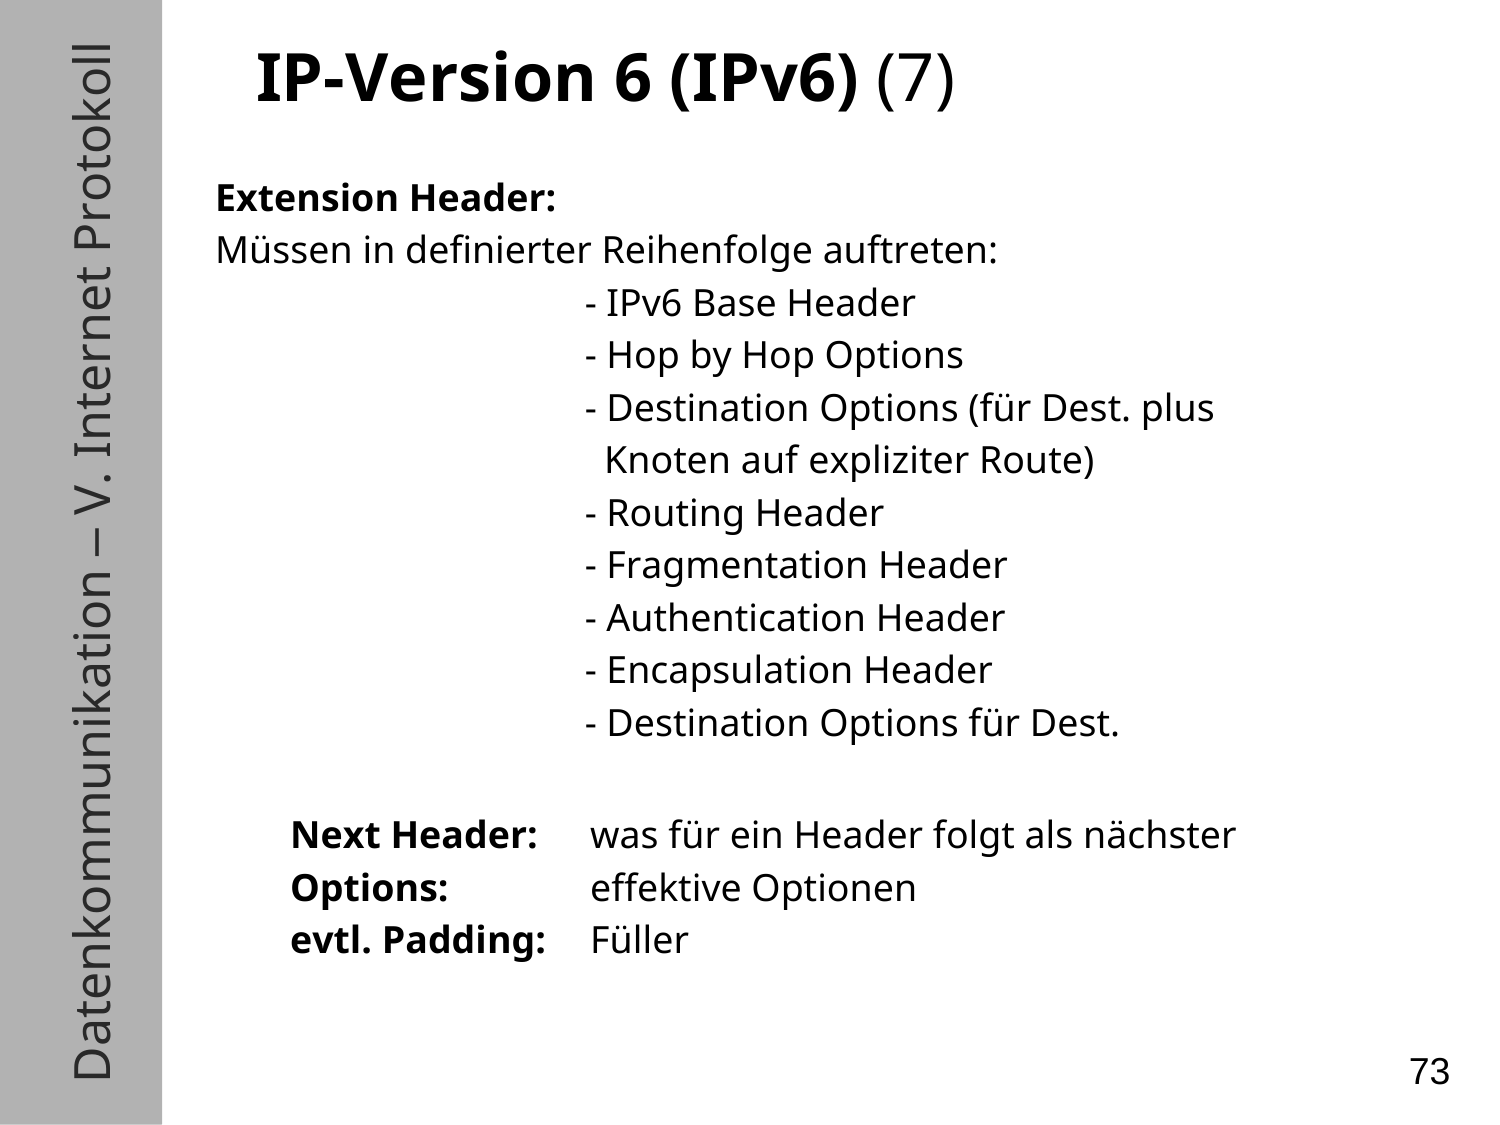

IP-Version 6 (IPv6) (7)
Extension Header:
Müssen in definierter Reihenfolge auftreten:
					- IPv6 Base Header
					- Hop by Hop Options
					- Destination Options (für Dest. plus
				 Knoten auf expliziter Route)
					- Routing Header
					- Fragmentation Header
					- Authentication Header
					- Encapsulation Header
					- Destination Options für Dest.
	Next Header:	was für ein Header folgt als nächster
	Options:		effektive Optionen
	evtl. Padding:	Füller
Datenkommunikation – V. Internet Protokoll